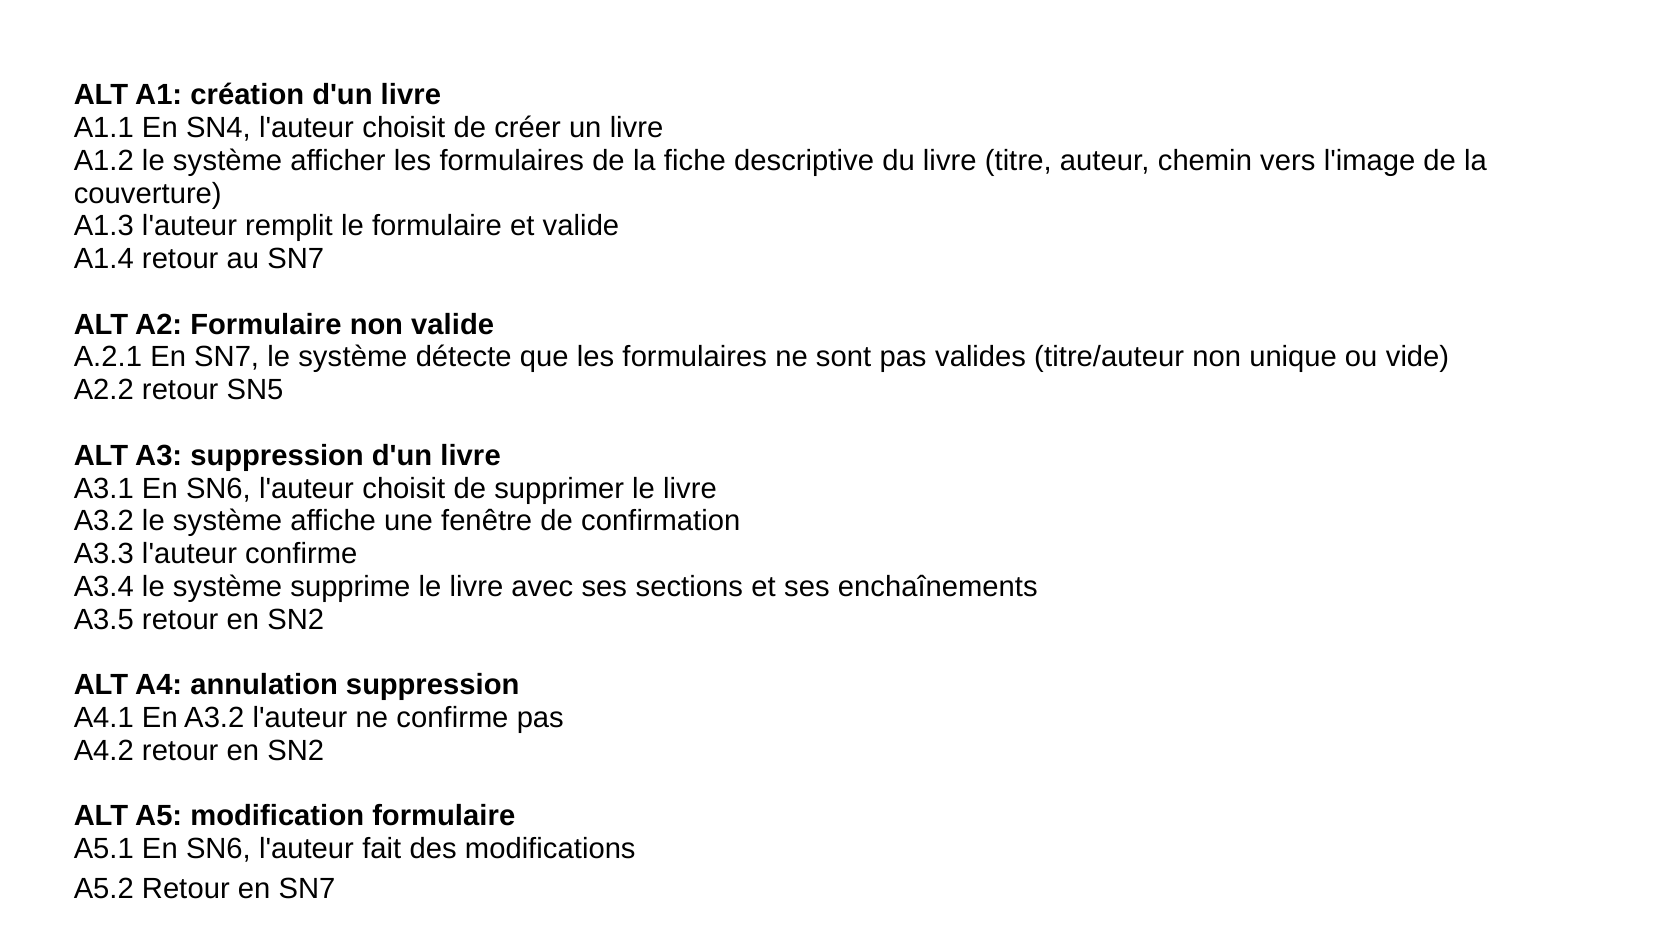

ALT A1: création d'un livre
A1.1 En SN4, l'auteur choisit de créer un livre
A1.2 le système afficher les formulaires de la fiche descriptive du livre (titre, auteur, chemin vers l'image de la couverture)
A1.3 l'auteur remplit le formulaire et valide
A1.4 retour au SN7
ALT A2: Formulaire non valide
A.2.1 En SN7, le système détecte que les formulaires ne sont pas valides (titre/auteur non unique ou vide)
A2.2 retour SN5
ALT A3: suppression d'un livre
A3.1 En SN6, l'auteur choisit de supprimer le livre
A3.2 le système affiche une fenêtre de confirmation
A3.3 l'auteur confirme
A3.4 le système supprime le livre avec ses sections et ses enchaînements
A3.5 retour en SN2
ALT A4: annulation suppression
A4.1 En A3.2 l'auteur ne confirme pas
A4.2 retour en SN2
ALT A5: modification formulaire
A5.1 En SN6, l'auteur fait des modifications
A5.2 Retour en SN7